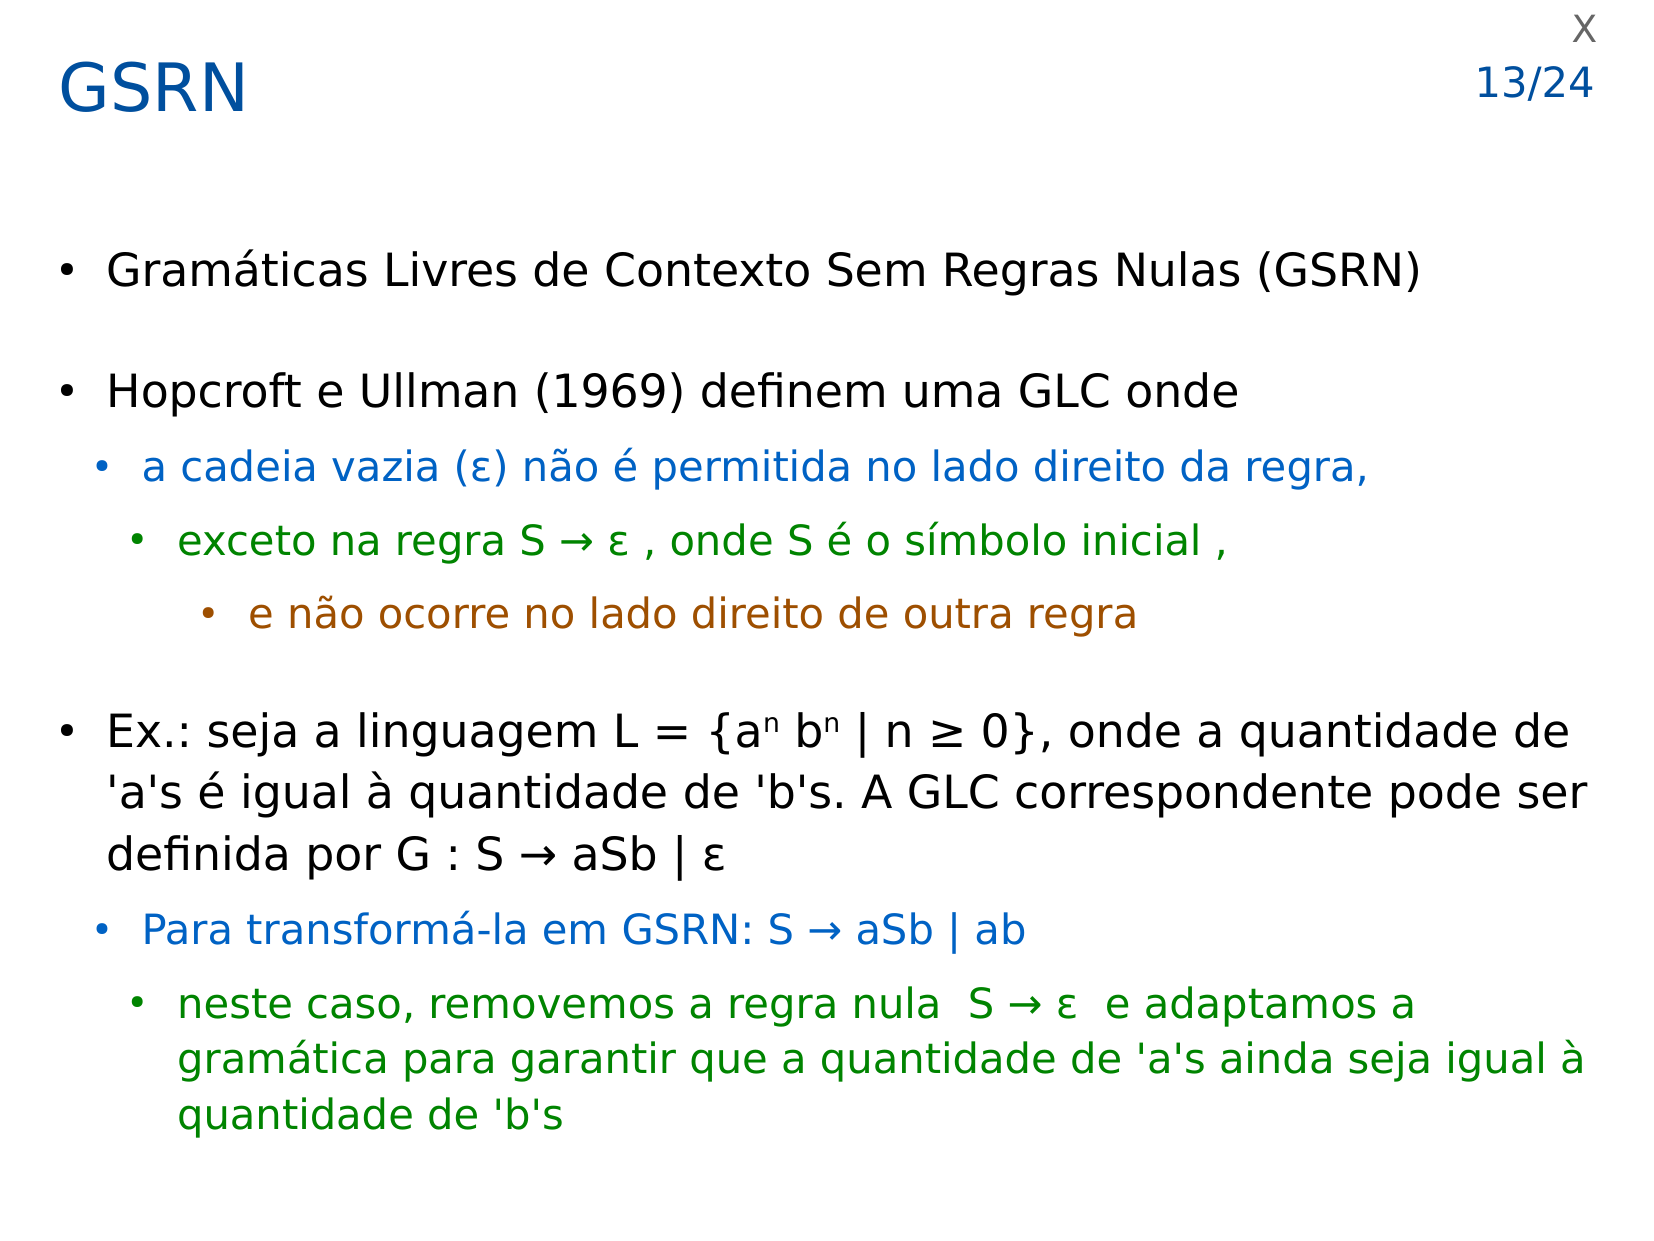

X
# GSRN
13
Gramáticas Livres de Contexto Sem Regras Nulas (GSRN)
Hopcroft e Ullman (1969) definem uma GLC onde
a cadeia vazia (ε) não é permitida no lado direito da regra,
exceto na regra S → ε , onde S é o símbolo inicial ,
e não ocorre no lado direito de outra regra
Ex.: seja a linguagem L = {an bn | n ≥ 0}, onde a quantidade de 'a's é igual à quantidade de 'b's. A GLC correspondente pode ser definida por G : S → aSb | ε
Para transformá-la em GSRN: S → aSb | ab
neste caso, removemos a regra nula S → ε e adaptamos a gramática para garantir que a quantidade de 'a's ainda seja igual à quantidade de 'b's